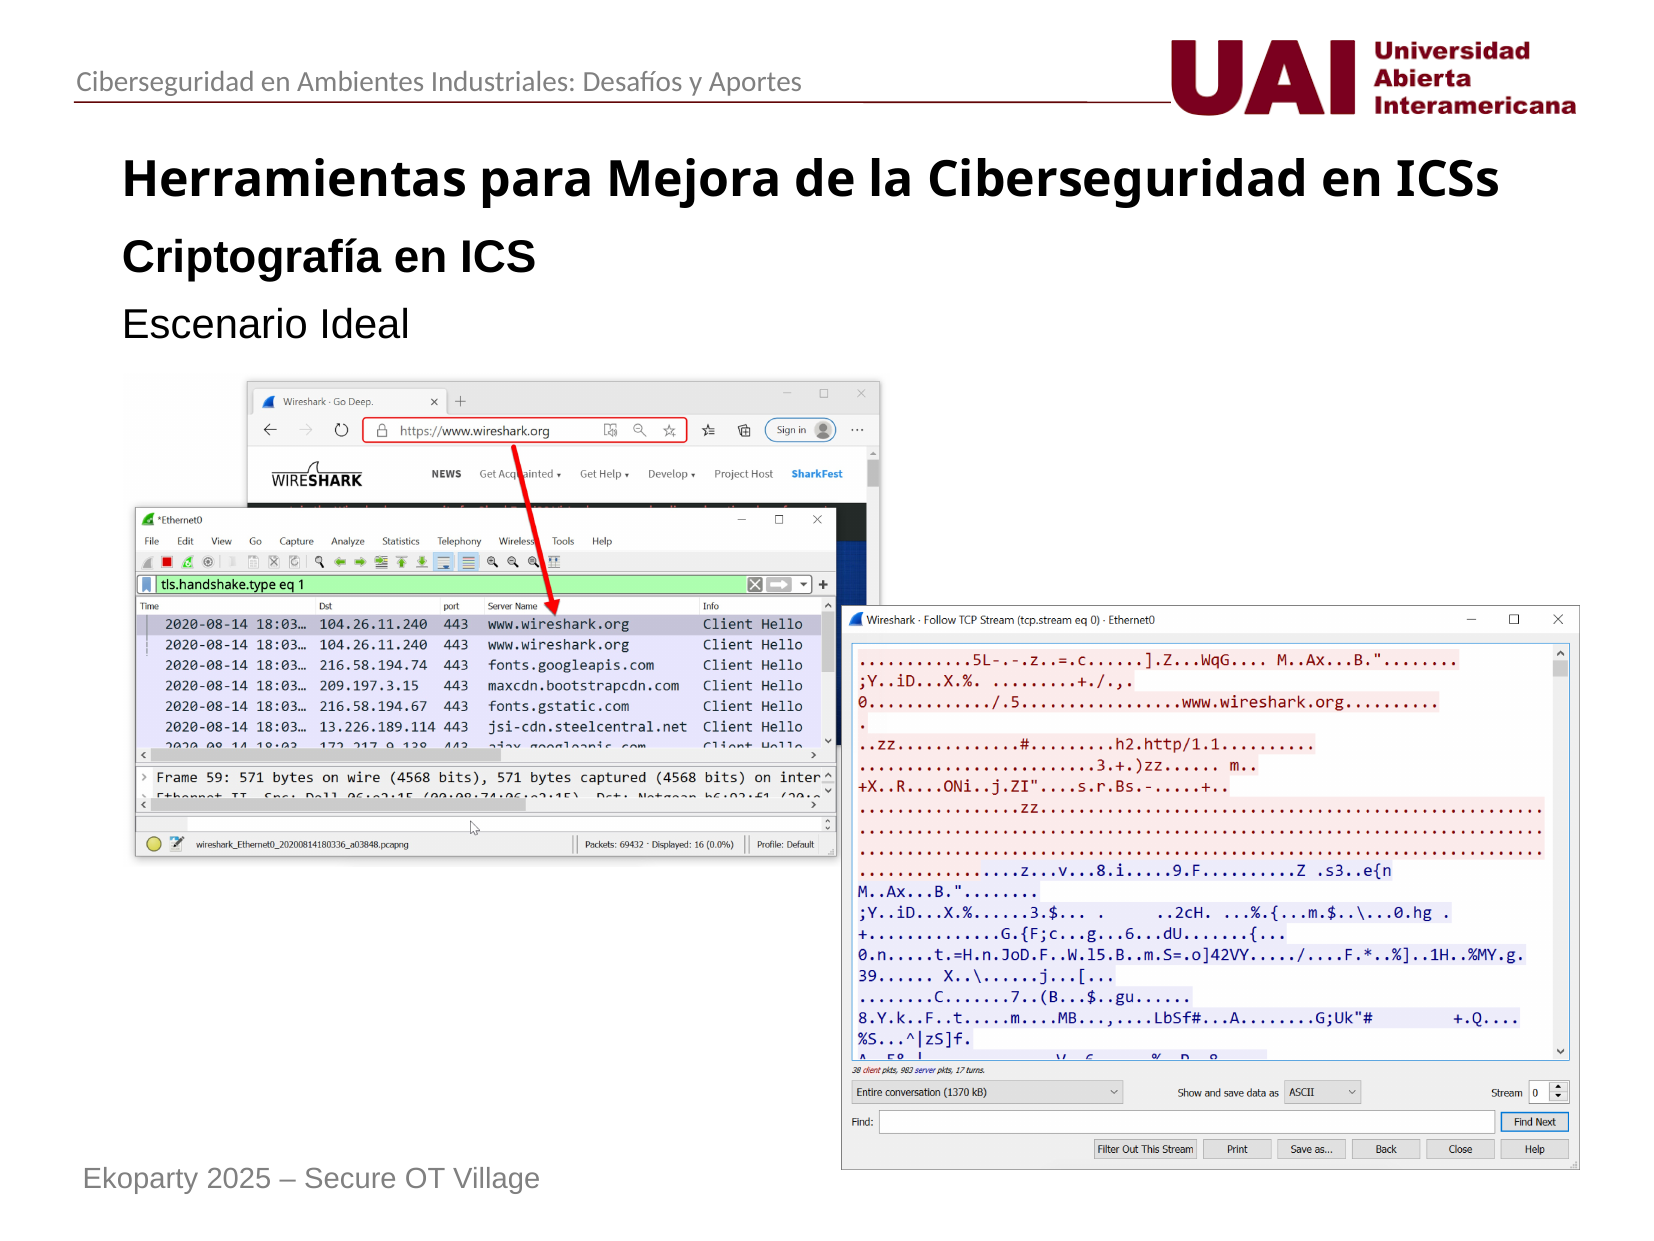

Herramientas para Mejora de la Ciberseguridad en ICSs
Criptografía en ICS
Escenario Ideal